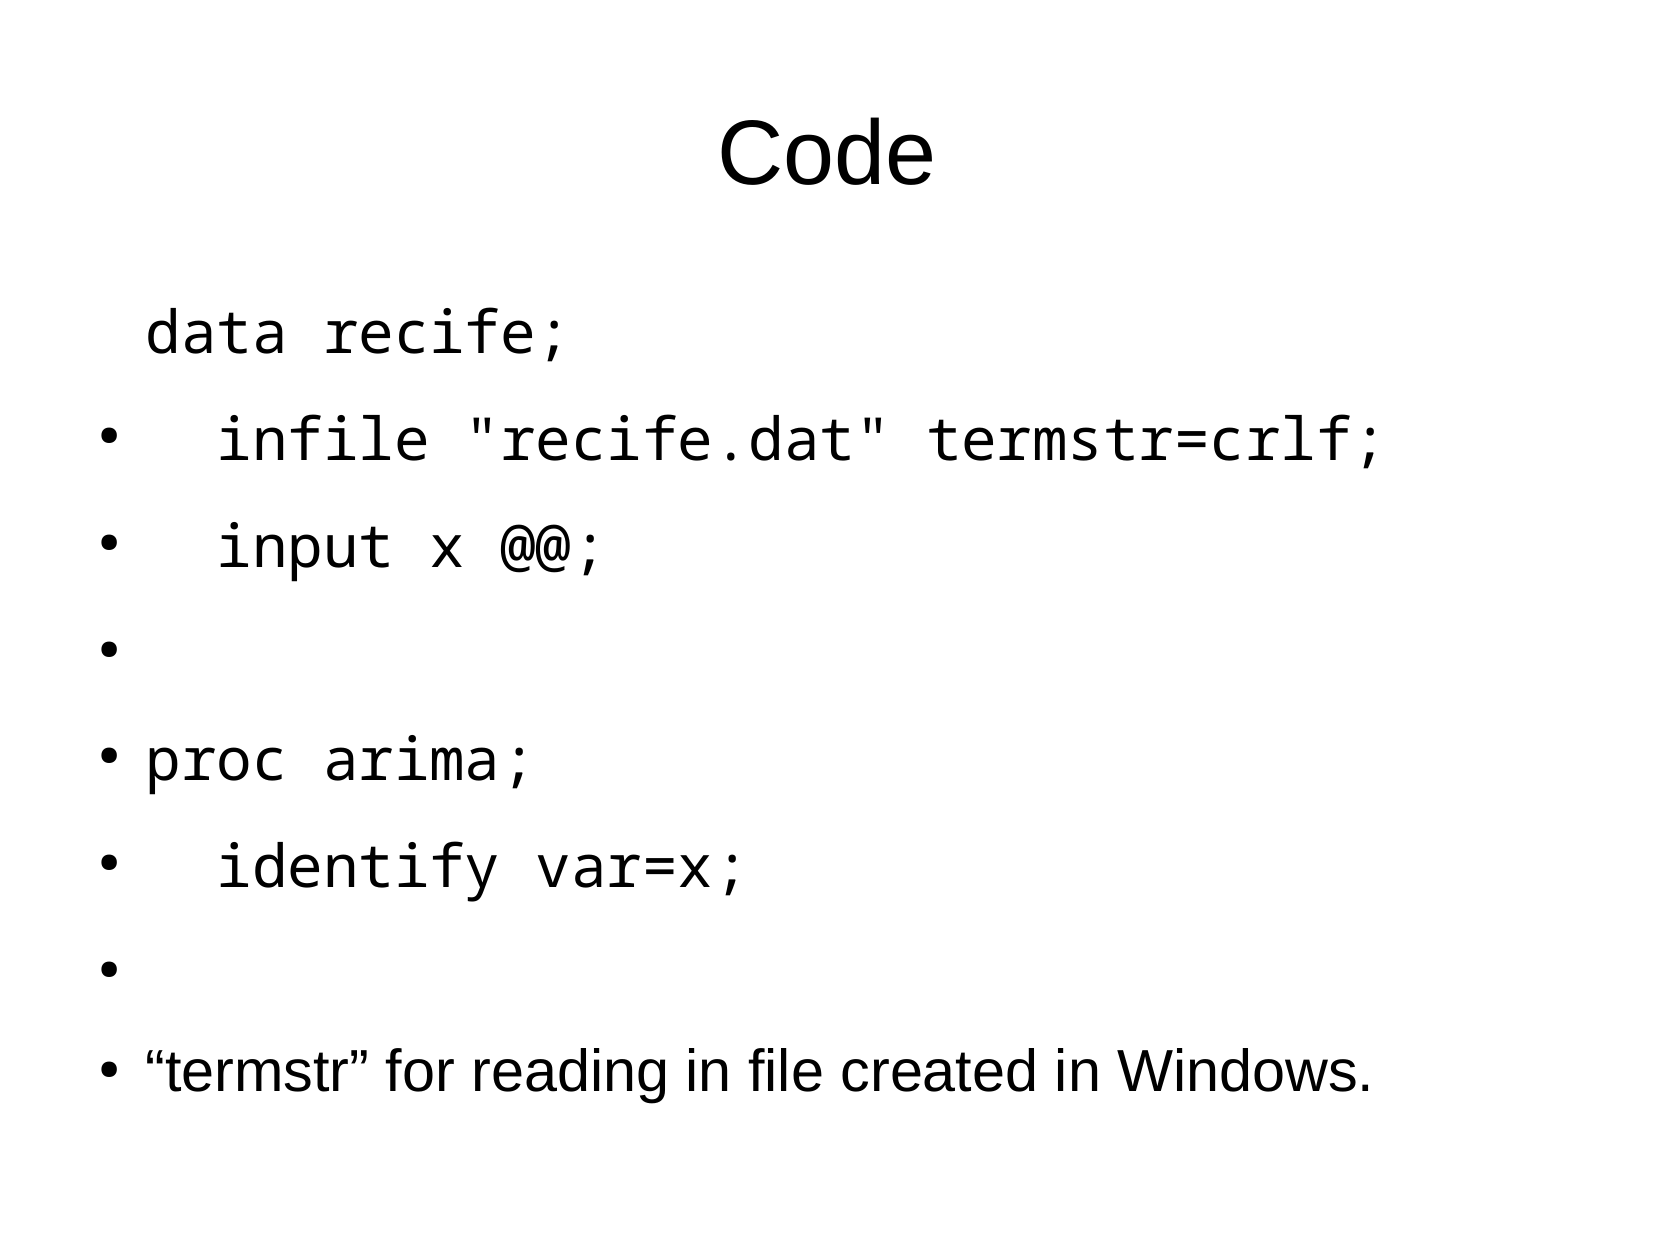

# Code
data recife;
 infile "recife.dat" termstr=crlf;
 input x @@;
proc arima;
 identify var=x;
“termstr” for reading in file created in Windows.